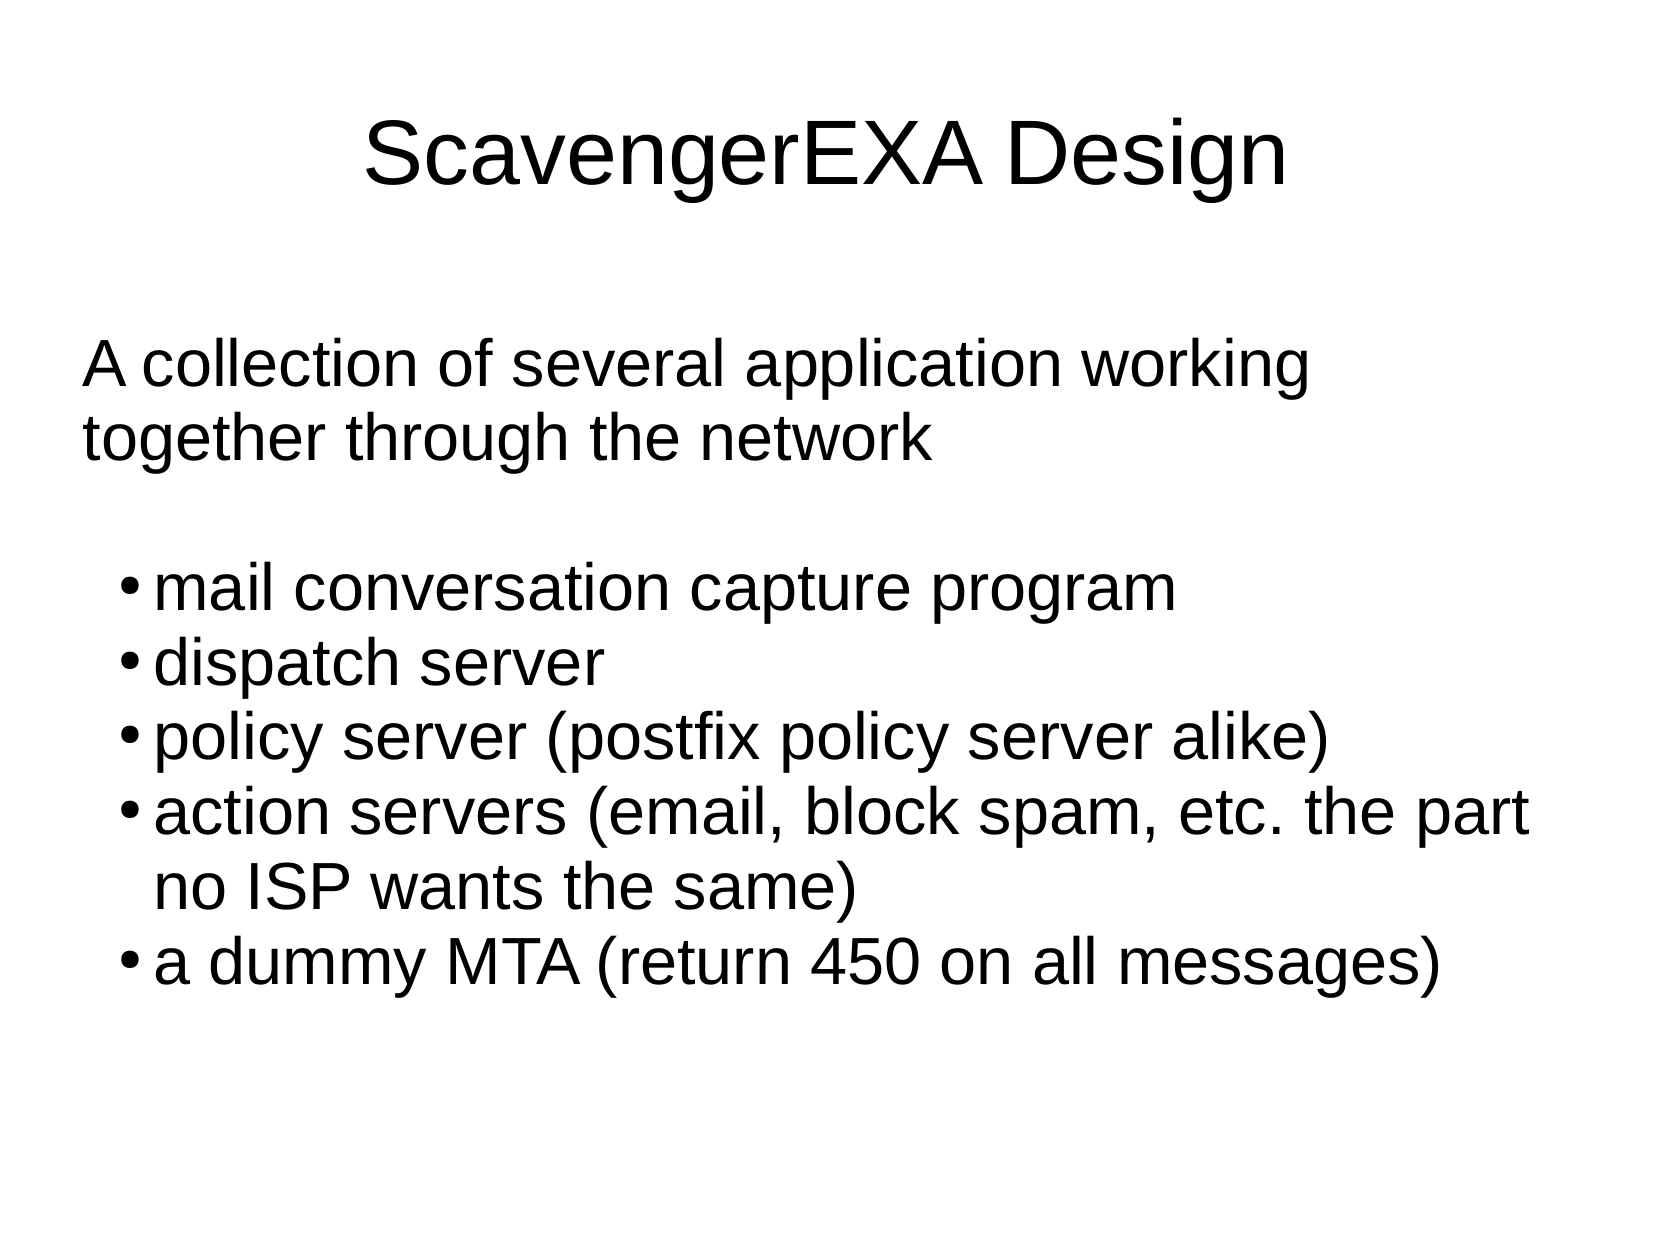

# ScavengerEXA Design
A collection of several application working together through the network
mail conversation capture program
dispatch server
policy server (postfix policy server alike)
action servers (email, block spam, etc. the part no ISP wants the same)
a dummy MTA (return 450 on all messages)